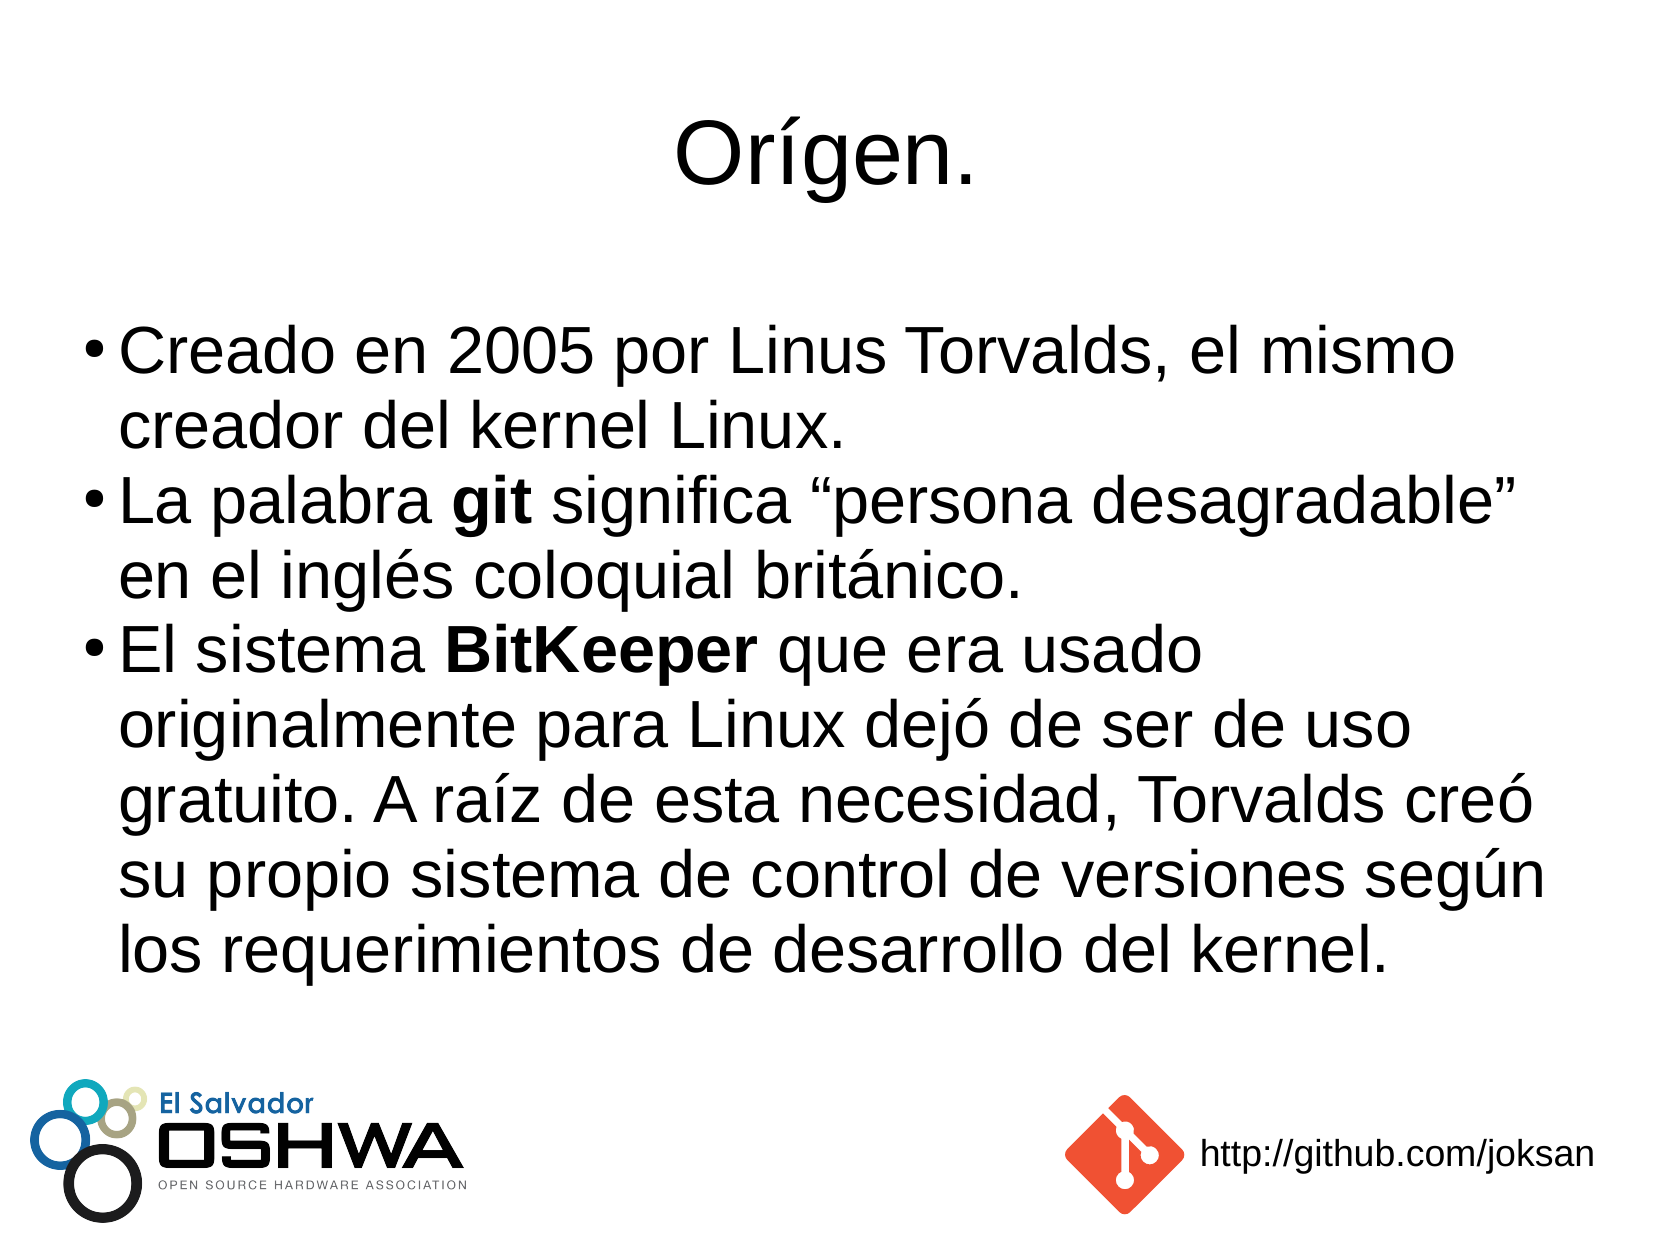

# Orígen.
Creado en 2005 por Linus Torvalds, el mismo creador del kernel Linux.
La palabra git significa “persona desagradable” en el inglés coloquial británico.
El sistema BitKeeper que era usado originalmente para Linux dejó de ser de uso gratuito. A raíz de esta necesidad, Torvalds creó su propio sistema de control de versiones según los requerimientos de desarrollo del kernel.
http://github.com/joksan